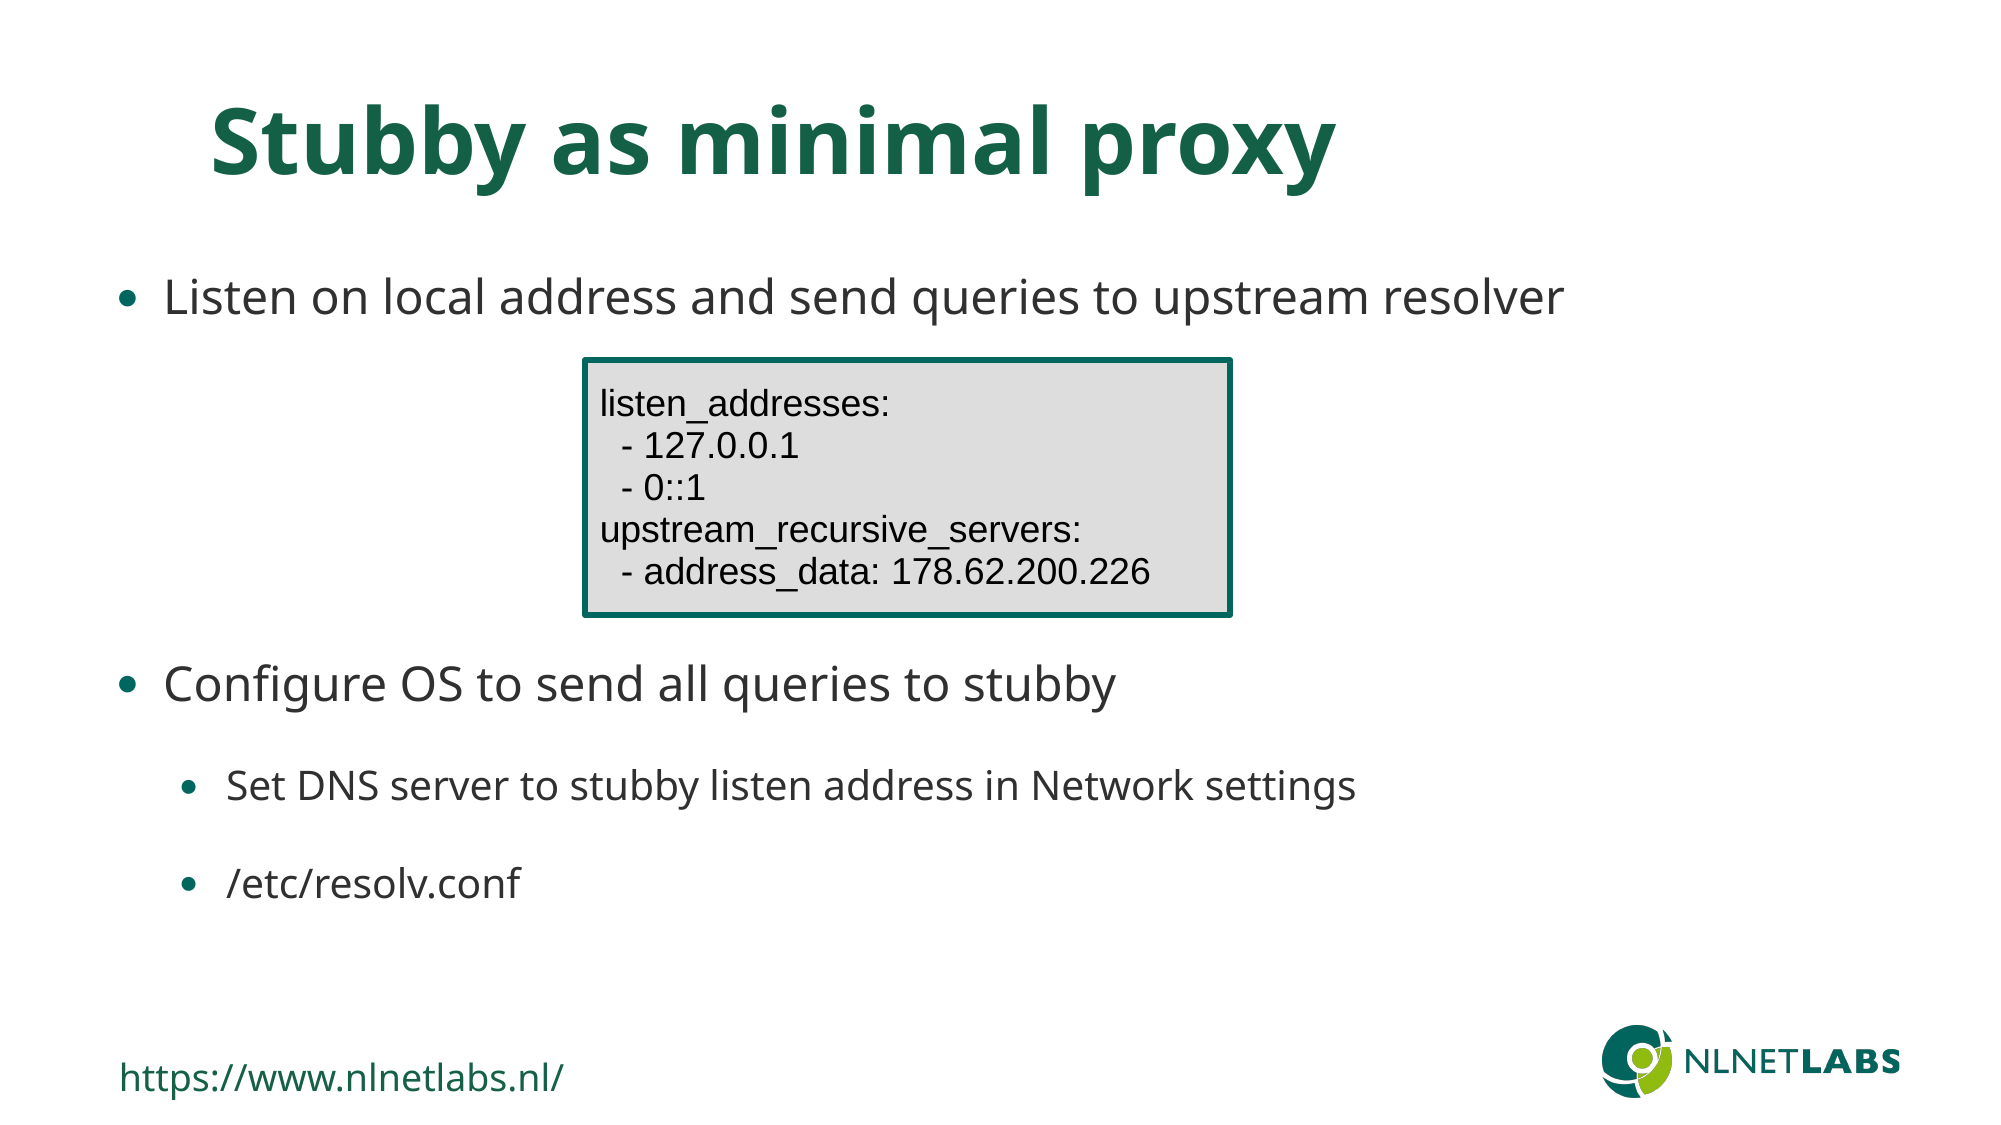

# Stubby as minimal proxy
Listen on local address and send queries to upstream resolver
Configure OS to send all queries to stubby
Set DNS server to stubby listen address in Network settings
/etc/resolv.conf
listen_addresses:
 - 127.0.0.1
 - 0::1
upstream_recursive_servers:
 - address_data: 178.62.200.226